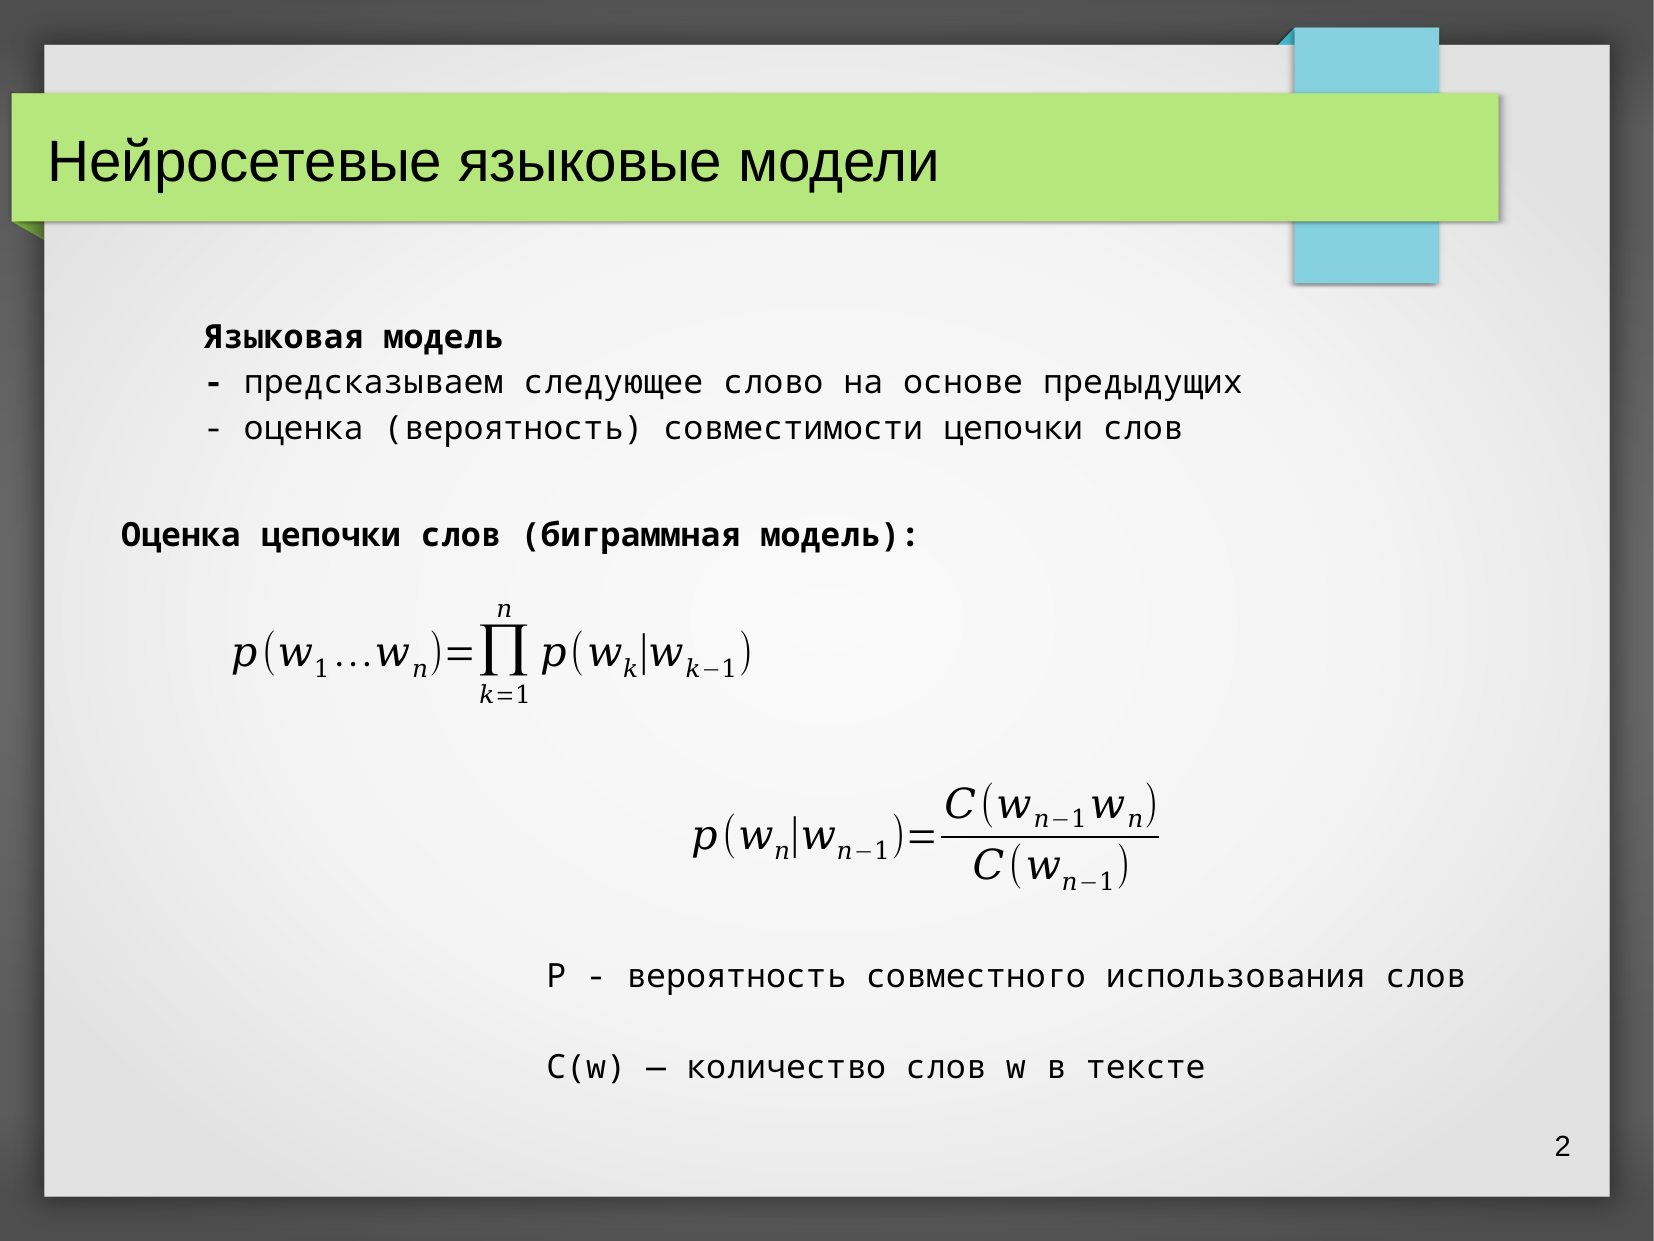

# Нейросетевые языковые модели
Языковая модель
- предсказываем следующее слово на основе предыдущих
- оценка (вероятность) совместимости цепочки слов
Оценка цепочки слов (биграммная модель):
P - вероятность совместного использования слов
С(w) — количество слов w в тексте
2